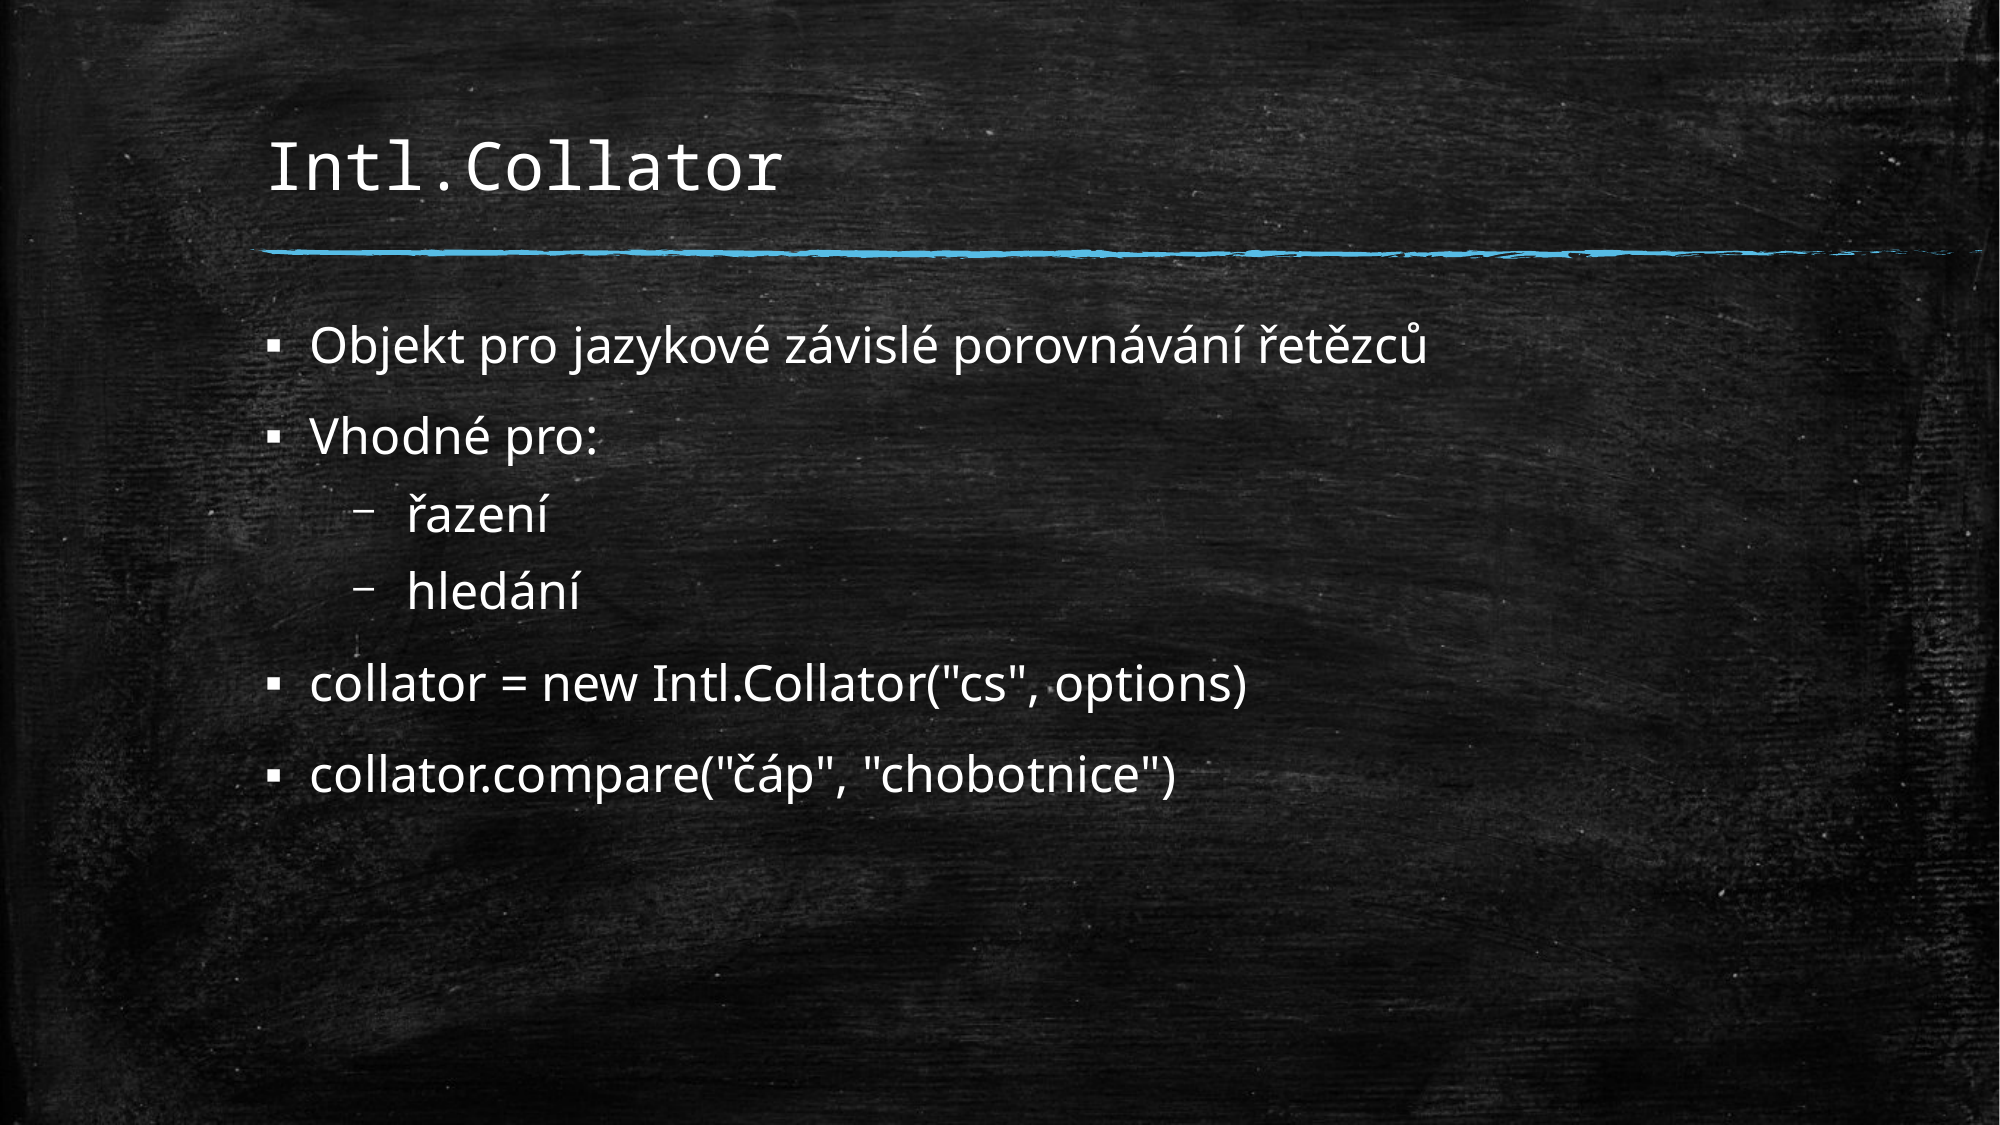

# Intl.Collator
Objekt pro jazykové závislé porovnávání řetězců
Vhodné pro:
řazení
hledání
collator = new Intl.Collator("cs", options)
collator.compare("čáp", "chobotnice")